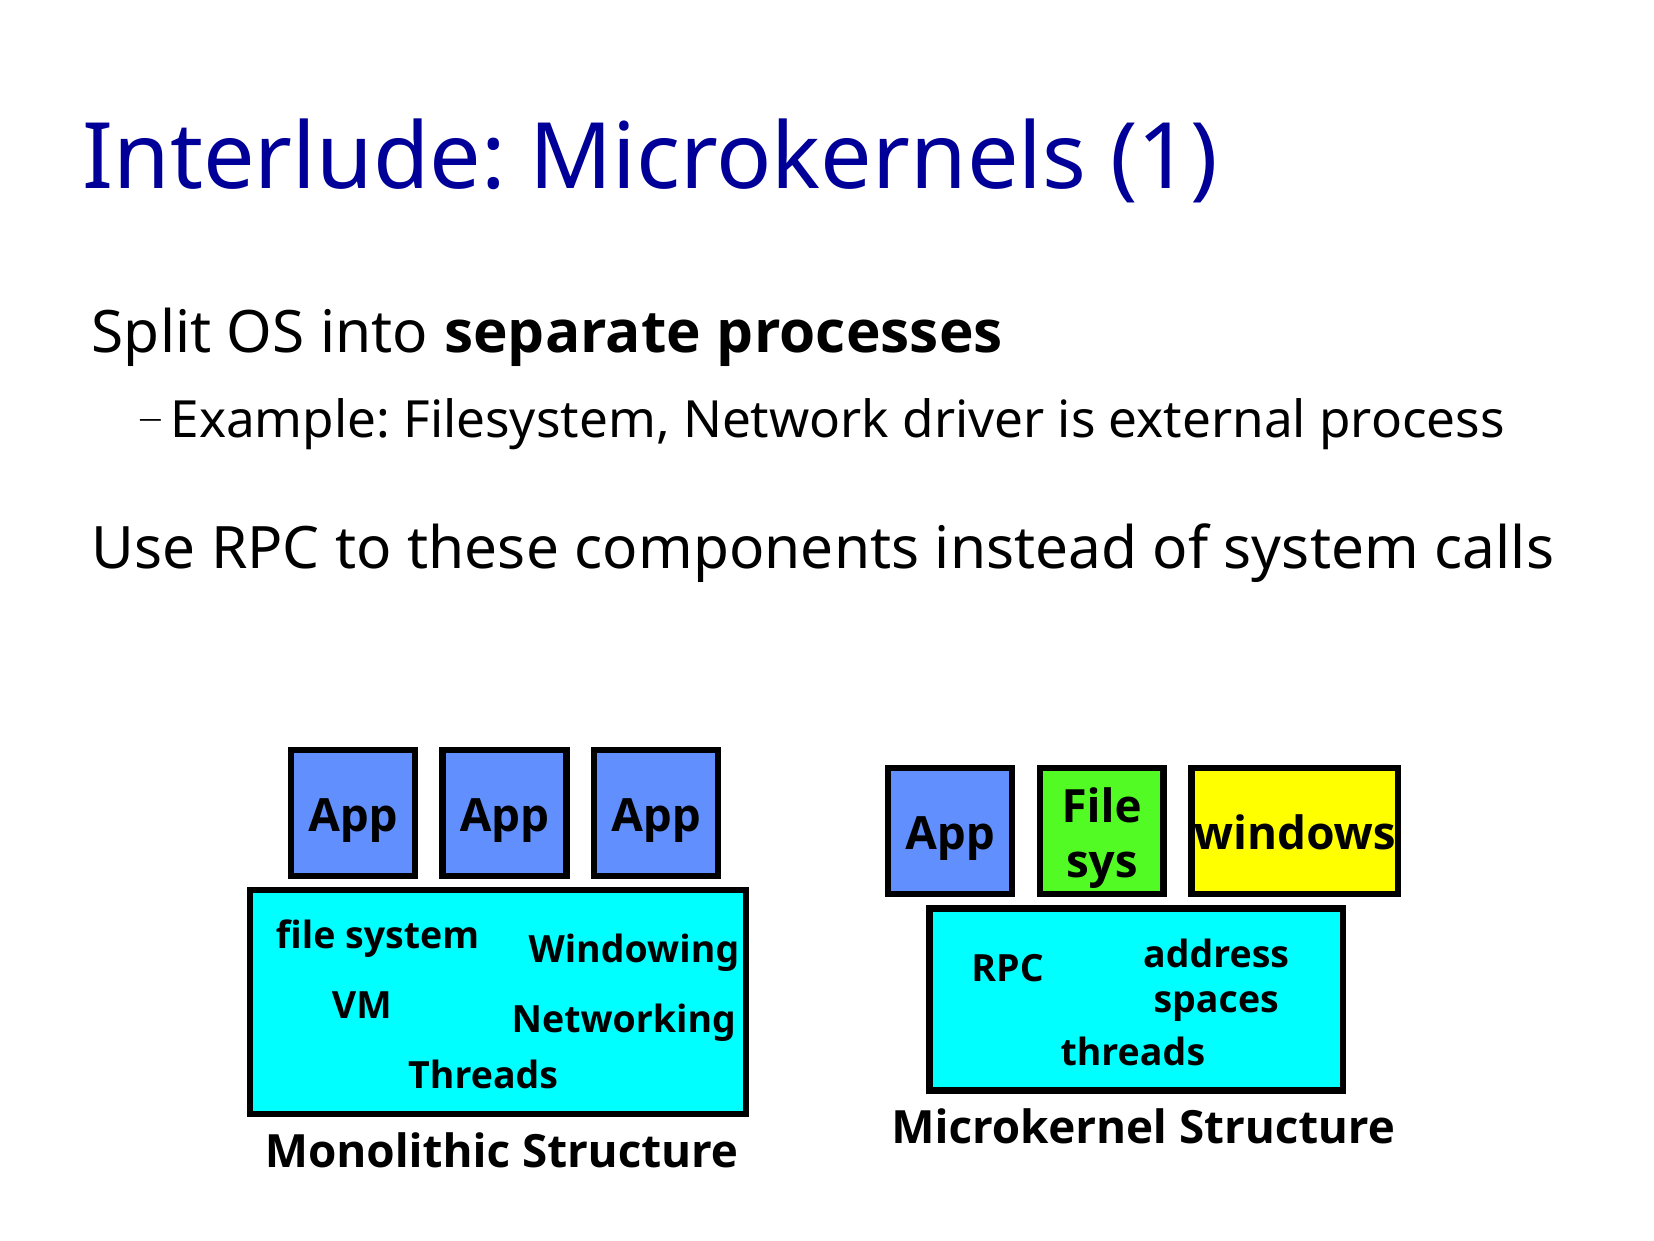

# Interlude: Microkernels (1)
Split OS into separate processes
Example: Filesystem, Network driver is external process
Use RPC to these components instead of system calls
App
App
App
file system
Windowing
VM
Networking
Threads
Monolithic Structure
App
File
sys
windows
address
spaces
RPC
threads
Microkernel Structure